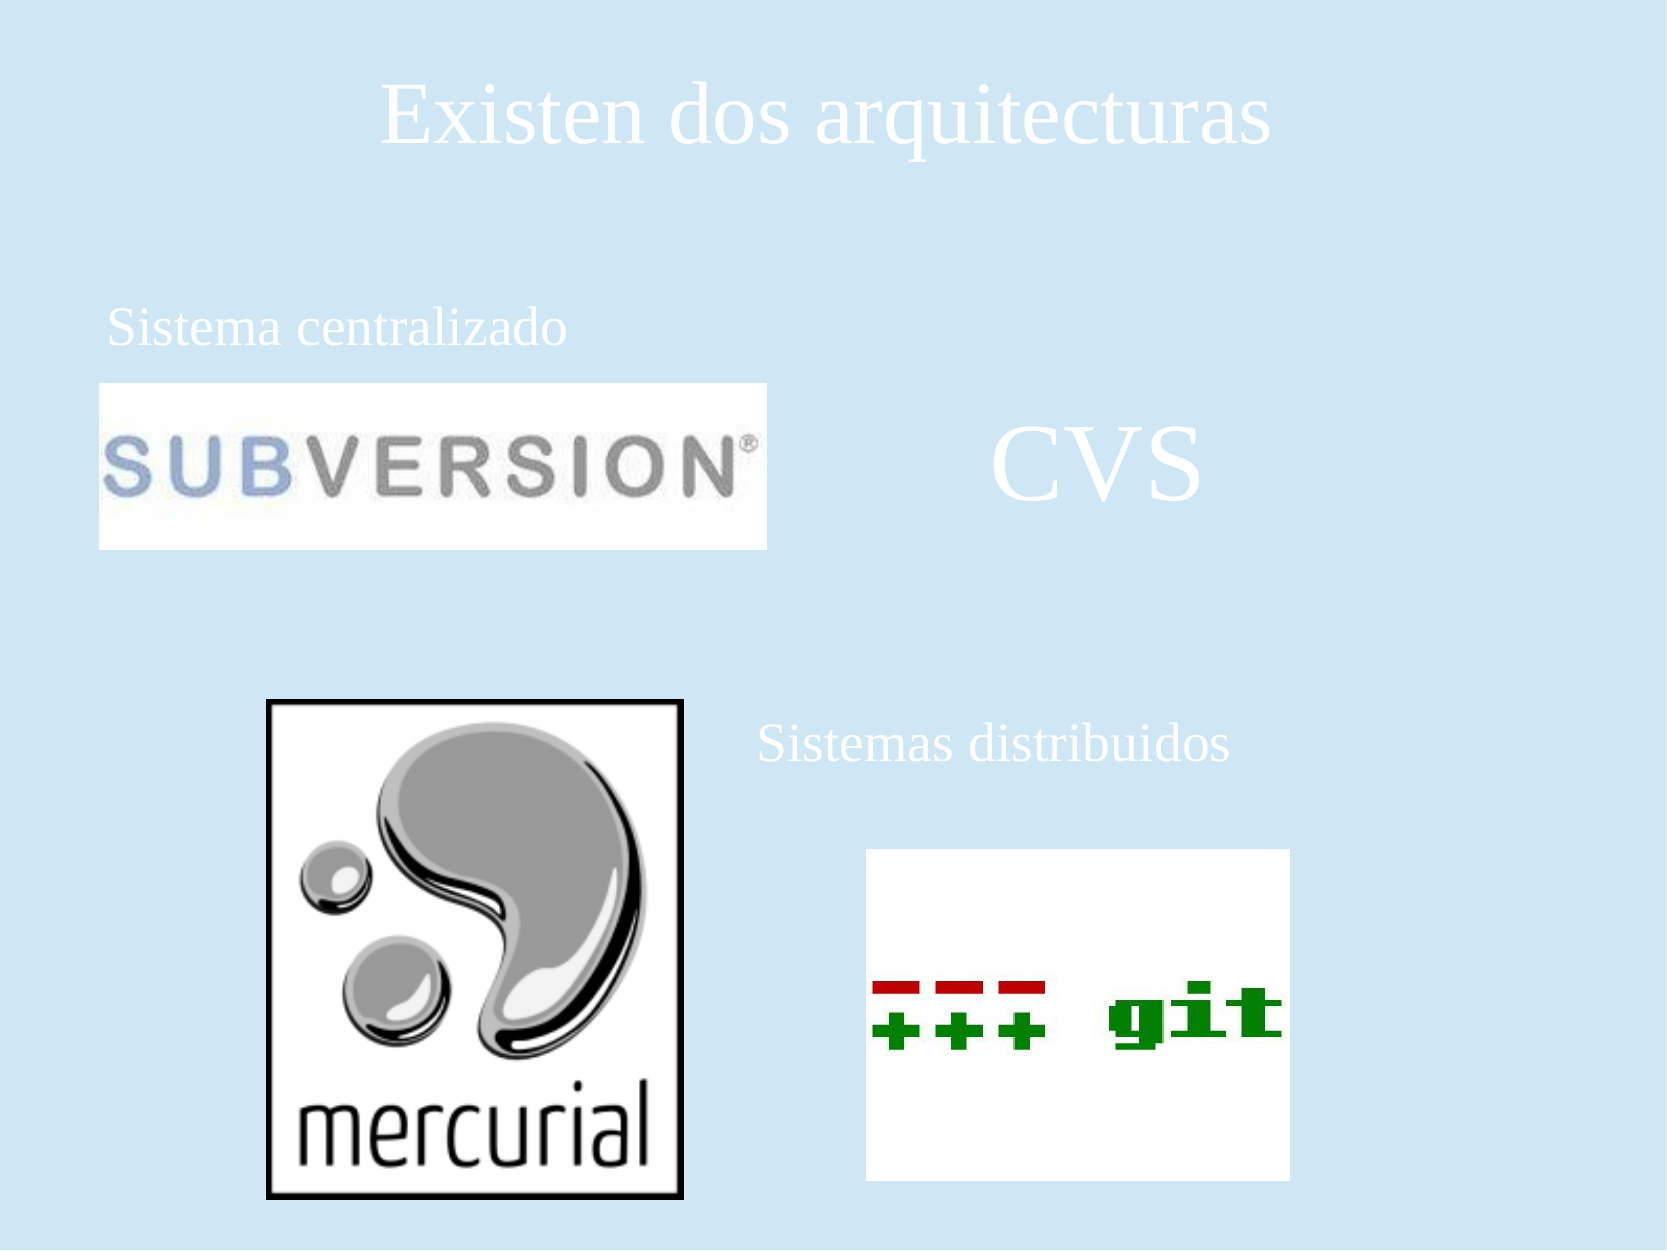

# Existen dos arquitecturas
Sistema centralizado
CVS
Sistemas distribuidos